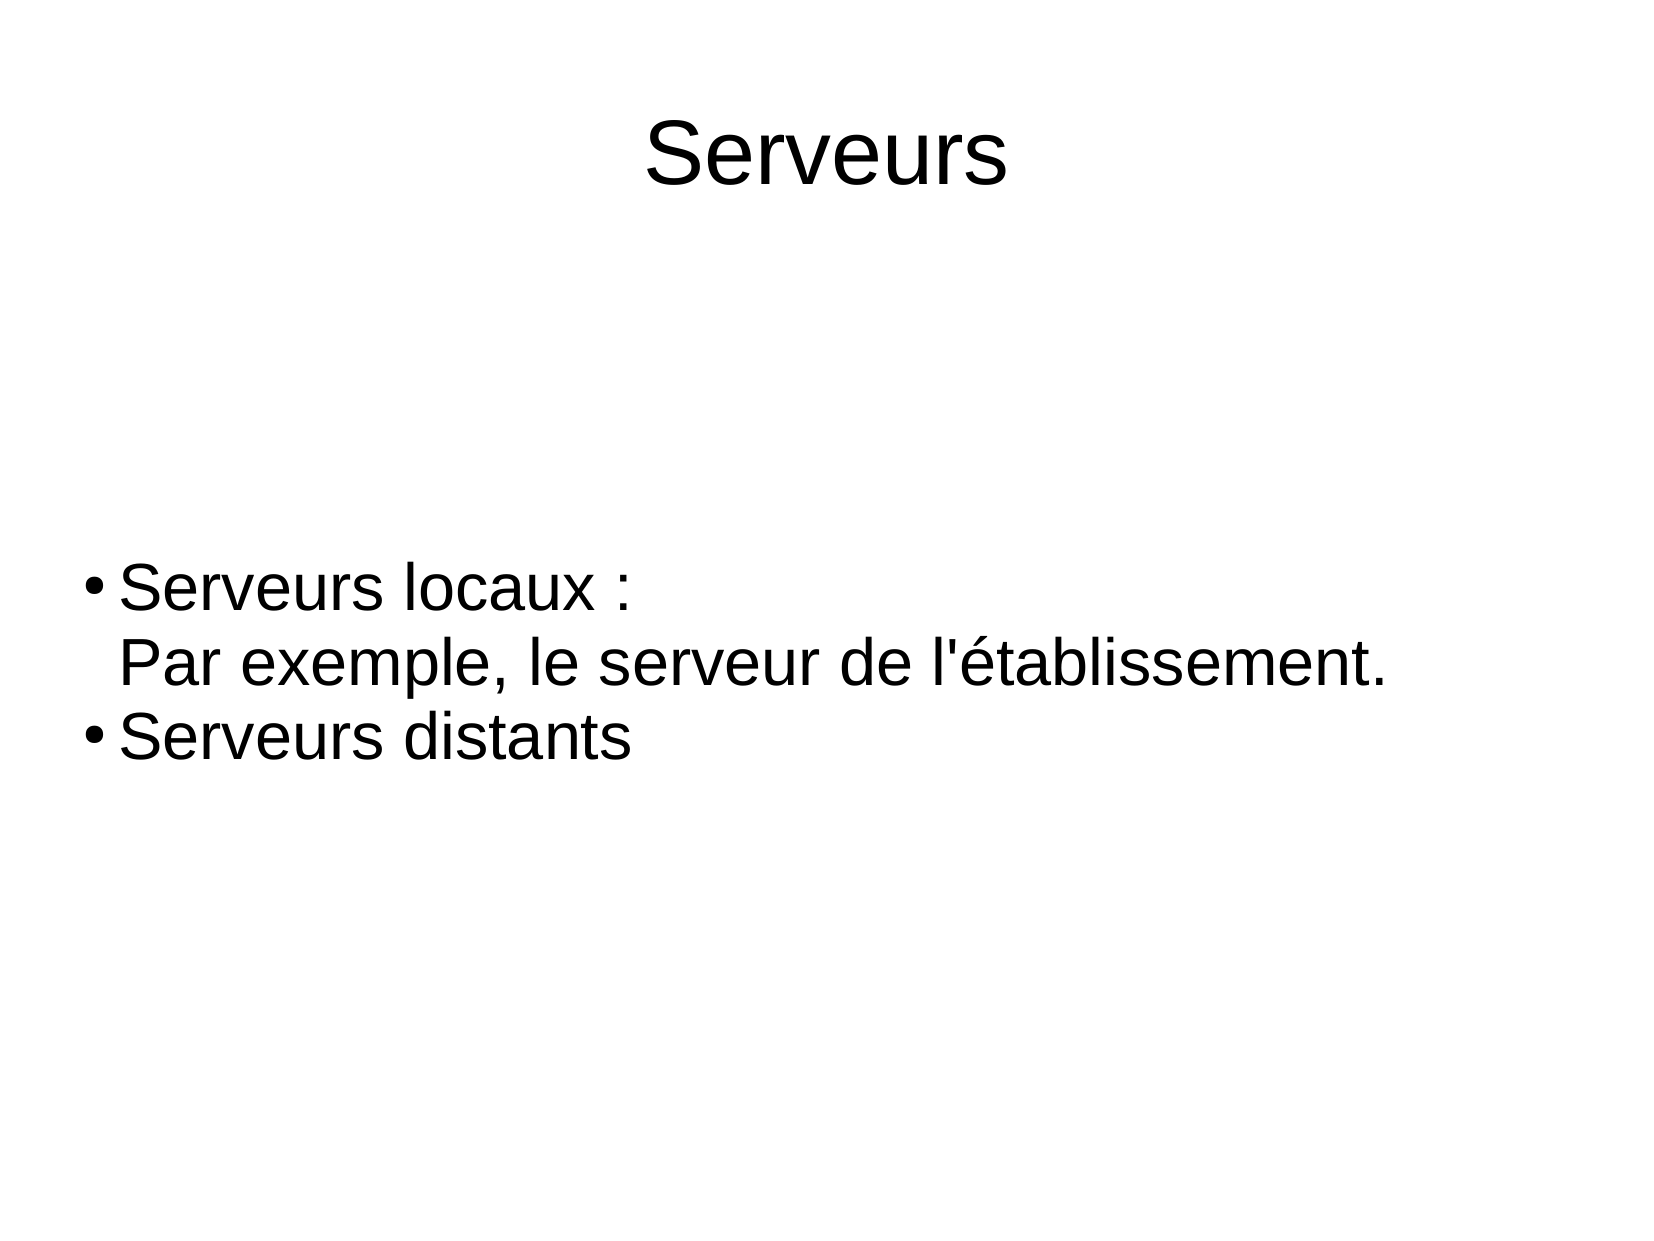

# Serveurs
Serveurs locaux :
Par exemple, le serveur de l'établissement.
Serveurs distants